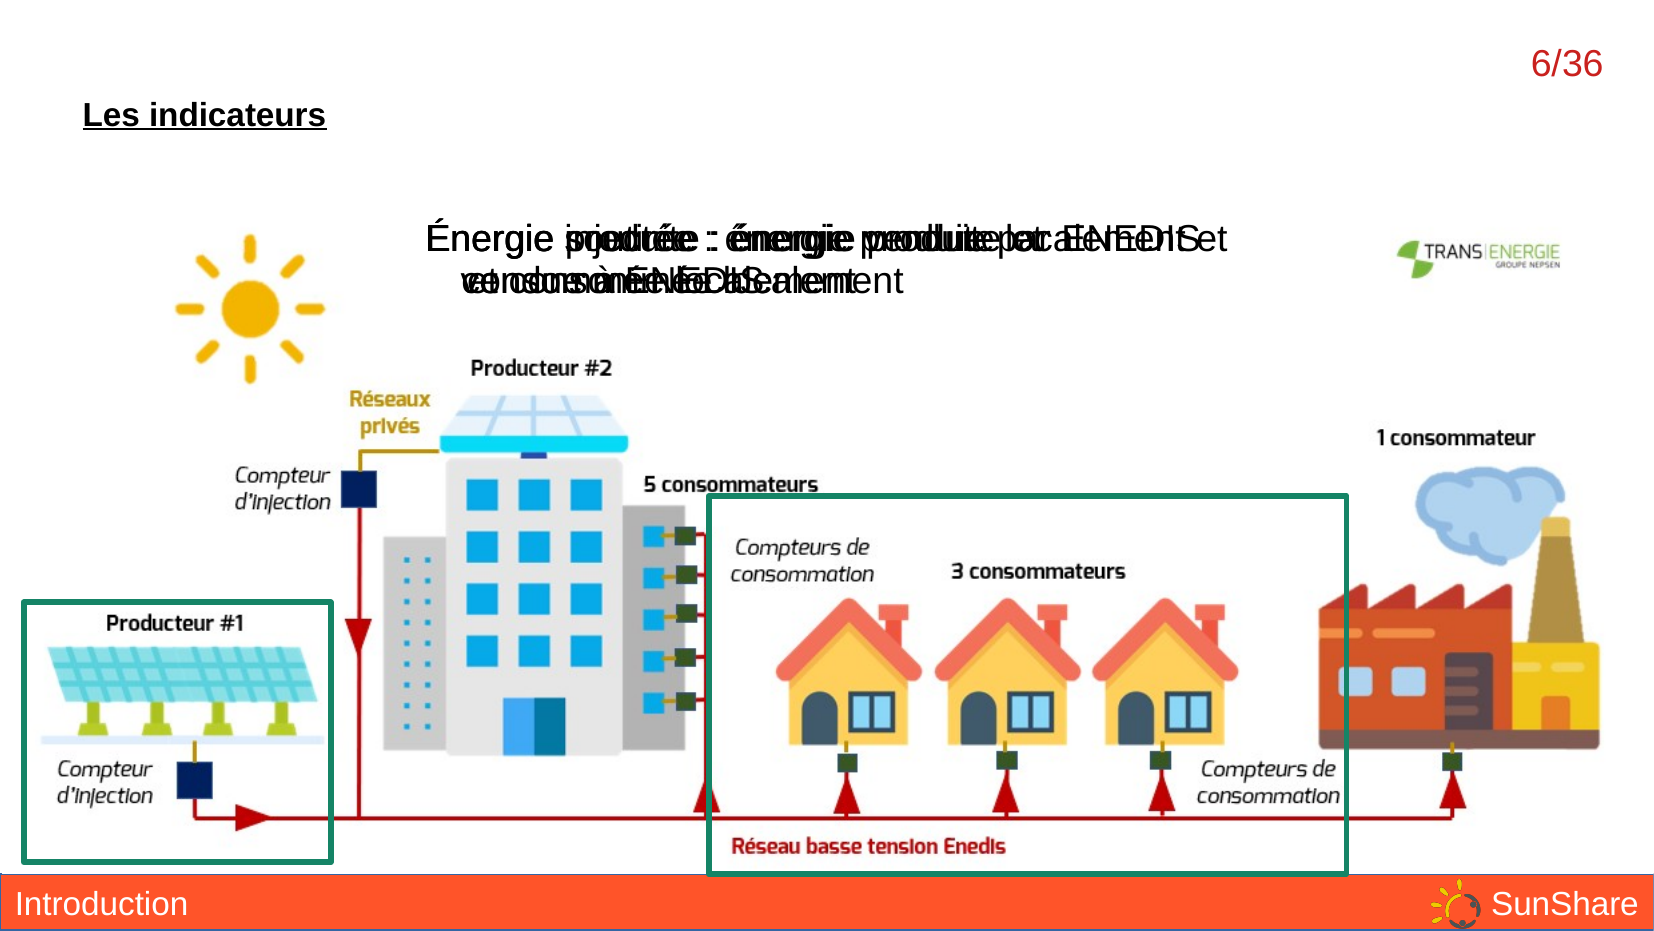

# Les indicateurs
Énergie soutirée : énergie vendue par ENEDIS et consommée localement
Énergie injectée : énergie produite localement et vendue à ENEDIS
Énergie produite : énergie produite et consommée localement
Introduction